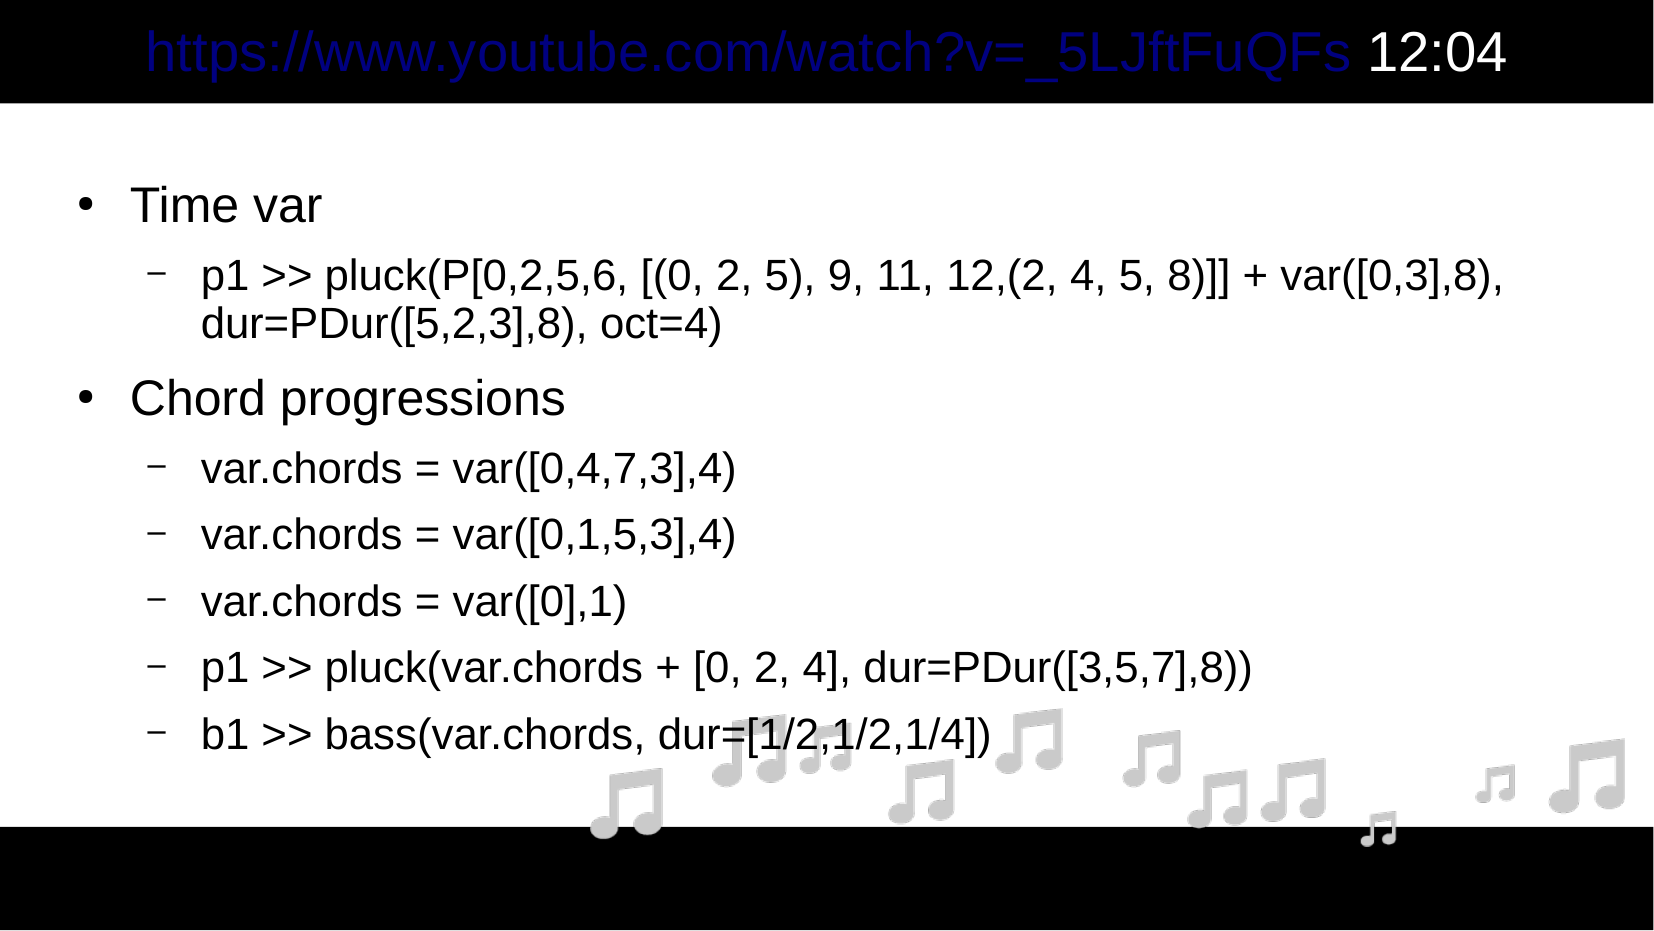

# https://www.youtube.com/watch?v=_5LJftFuQFs 12:04
Time var
p1 >> pluck(P[0,2,5,6, [(0, 2, 5), 9, 11, 12,(2, 4, 5, 8)]] + var([0,3],8), dur=PDur([5,2,3],8), oct=4)
Chord progressions
var.chords = var([0,4,7,3],4)
var.chords = var([0,1,5,3],4)
var.chords = var([0],1)
p1 >> pluck(var.chords + [0, 2, 4], dur=PDur([3,5,7],8))
b1 >> bass(var.chords, dur=[1/2,1/2,1/4])